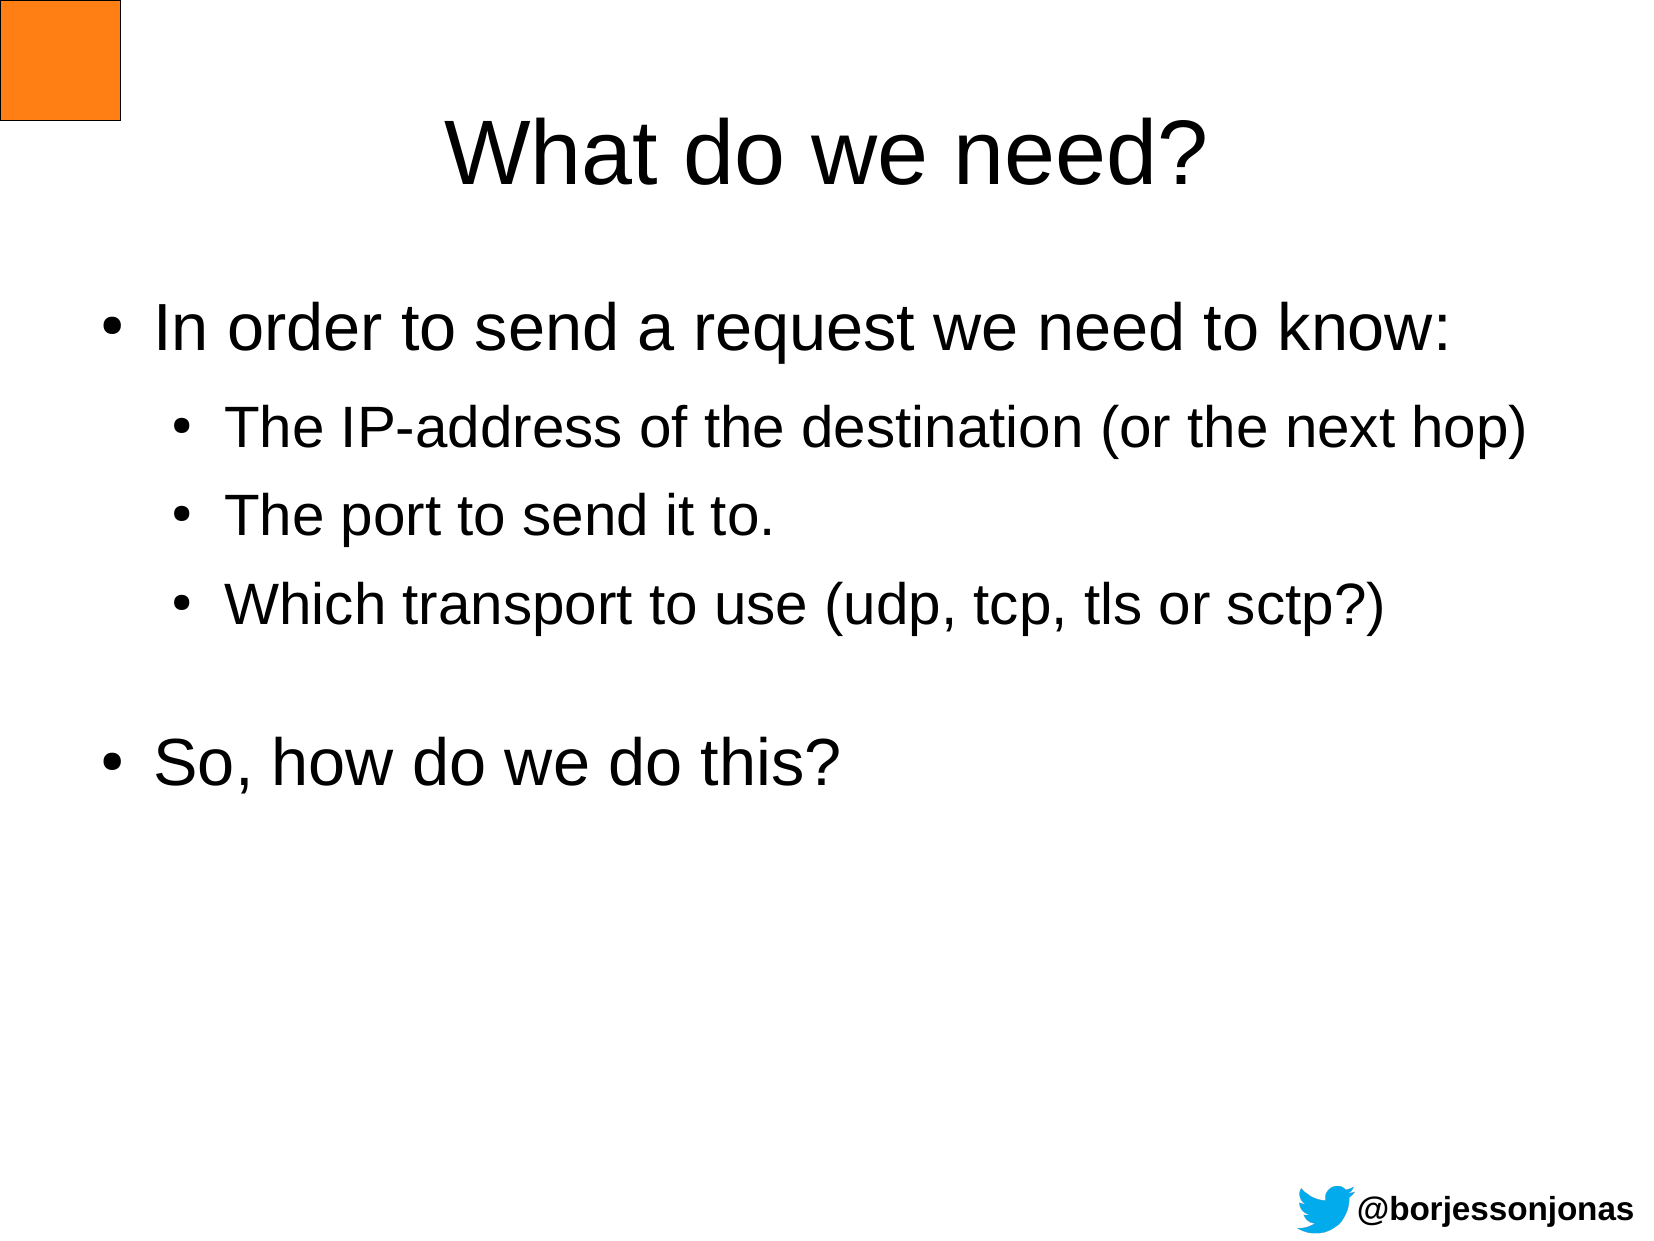

# What do we need?
In order to send a request we need to know:
The IP-address of the destination (or the next hop)
The port to send it to.
Which transport to use (udp, tcp, tls or sctp?)
So, how do we do this?